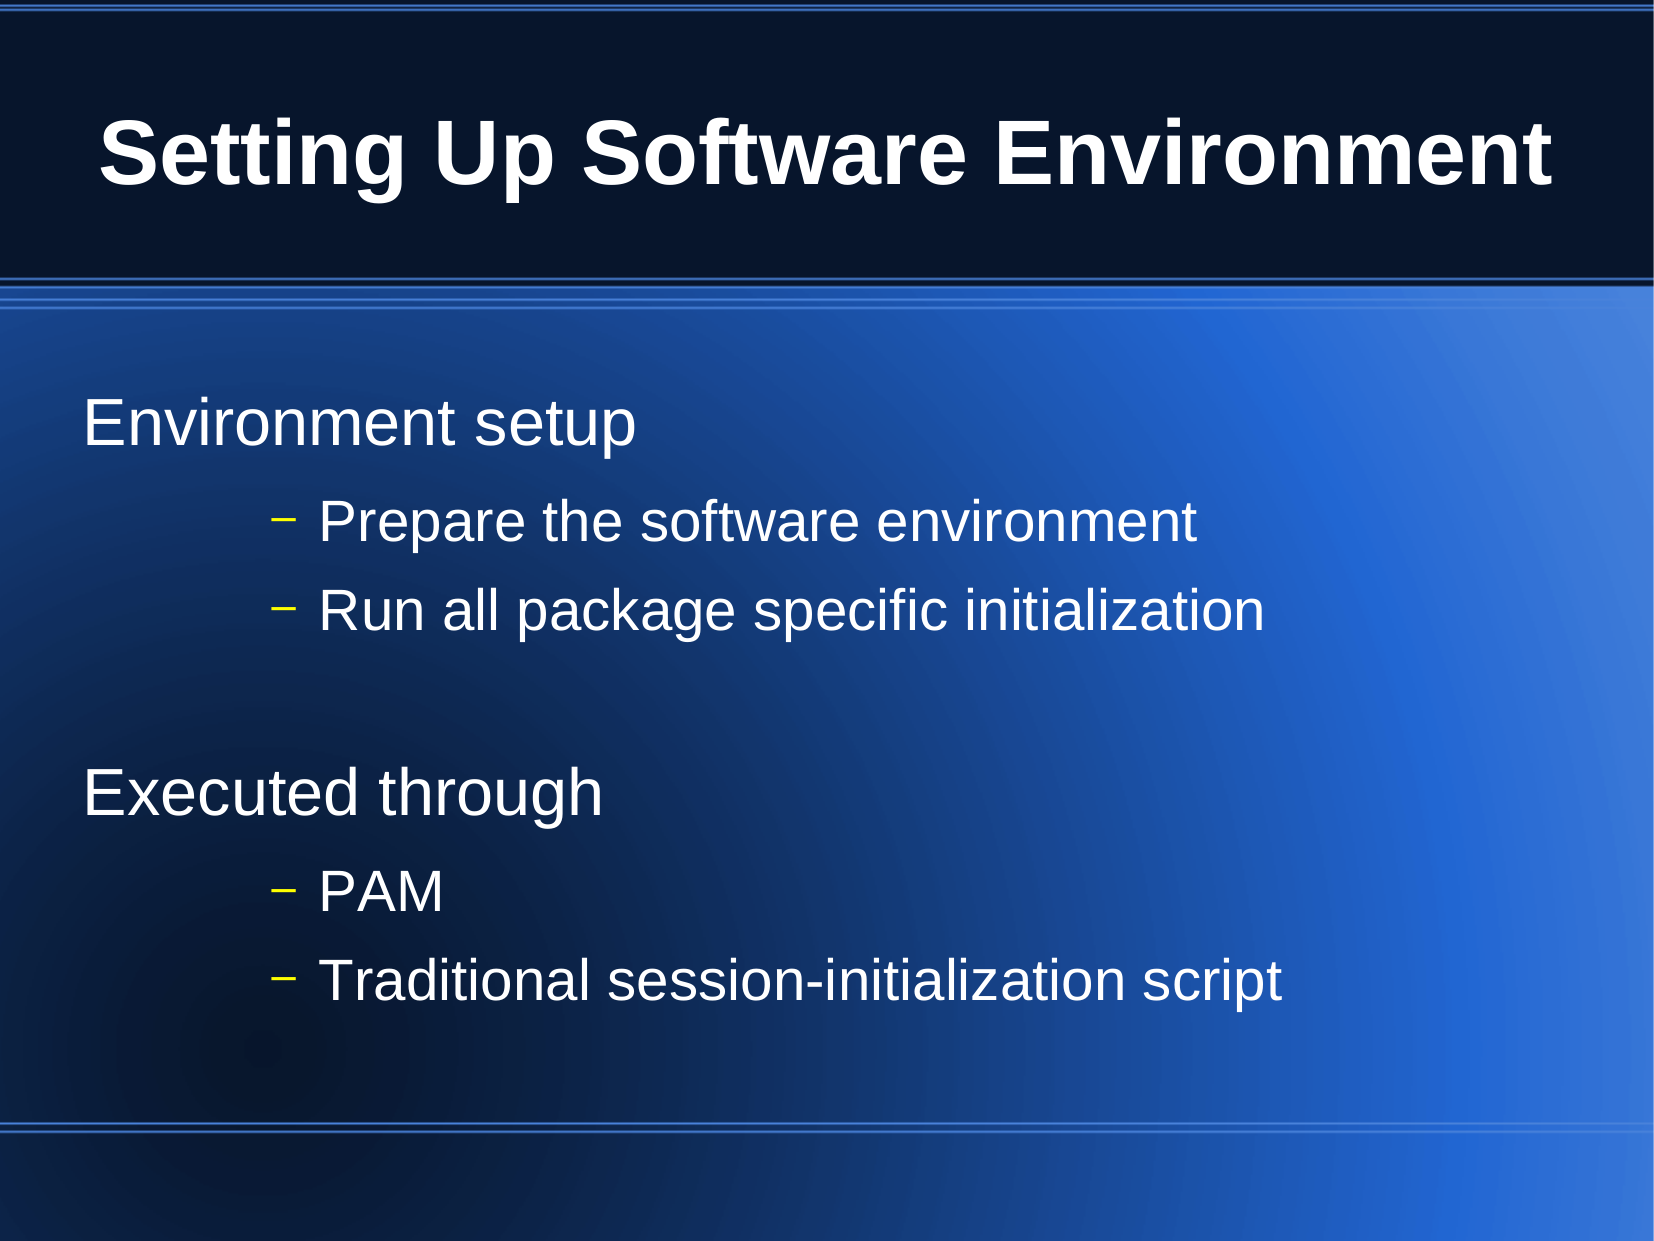

# Setting Up Software Environment
Environment setup
Prepare the software environment
Run all package specific initialization
Executed through
PAM
Traditional session-initialization script